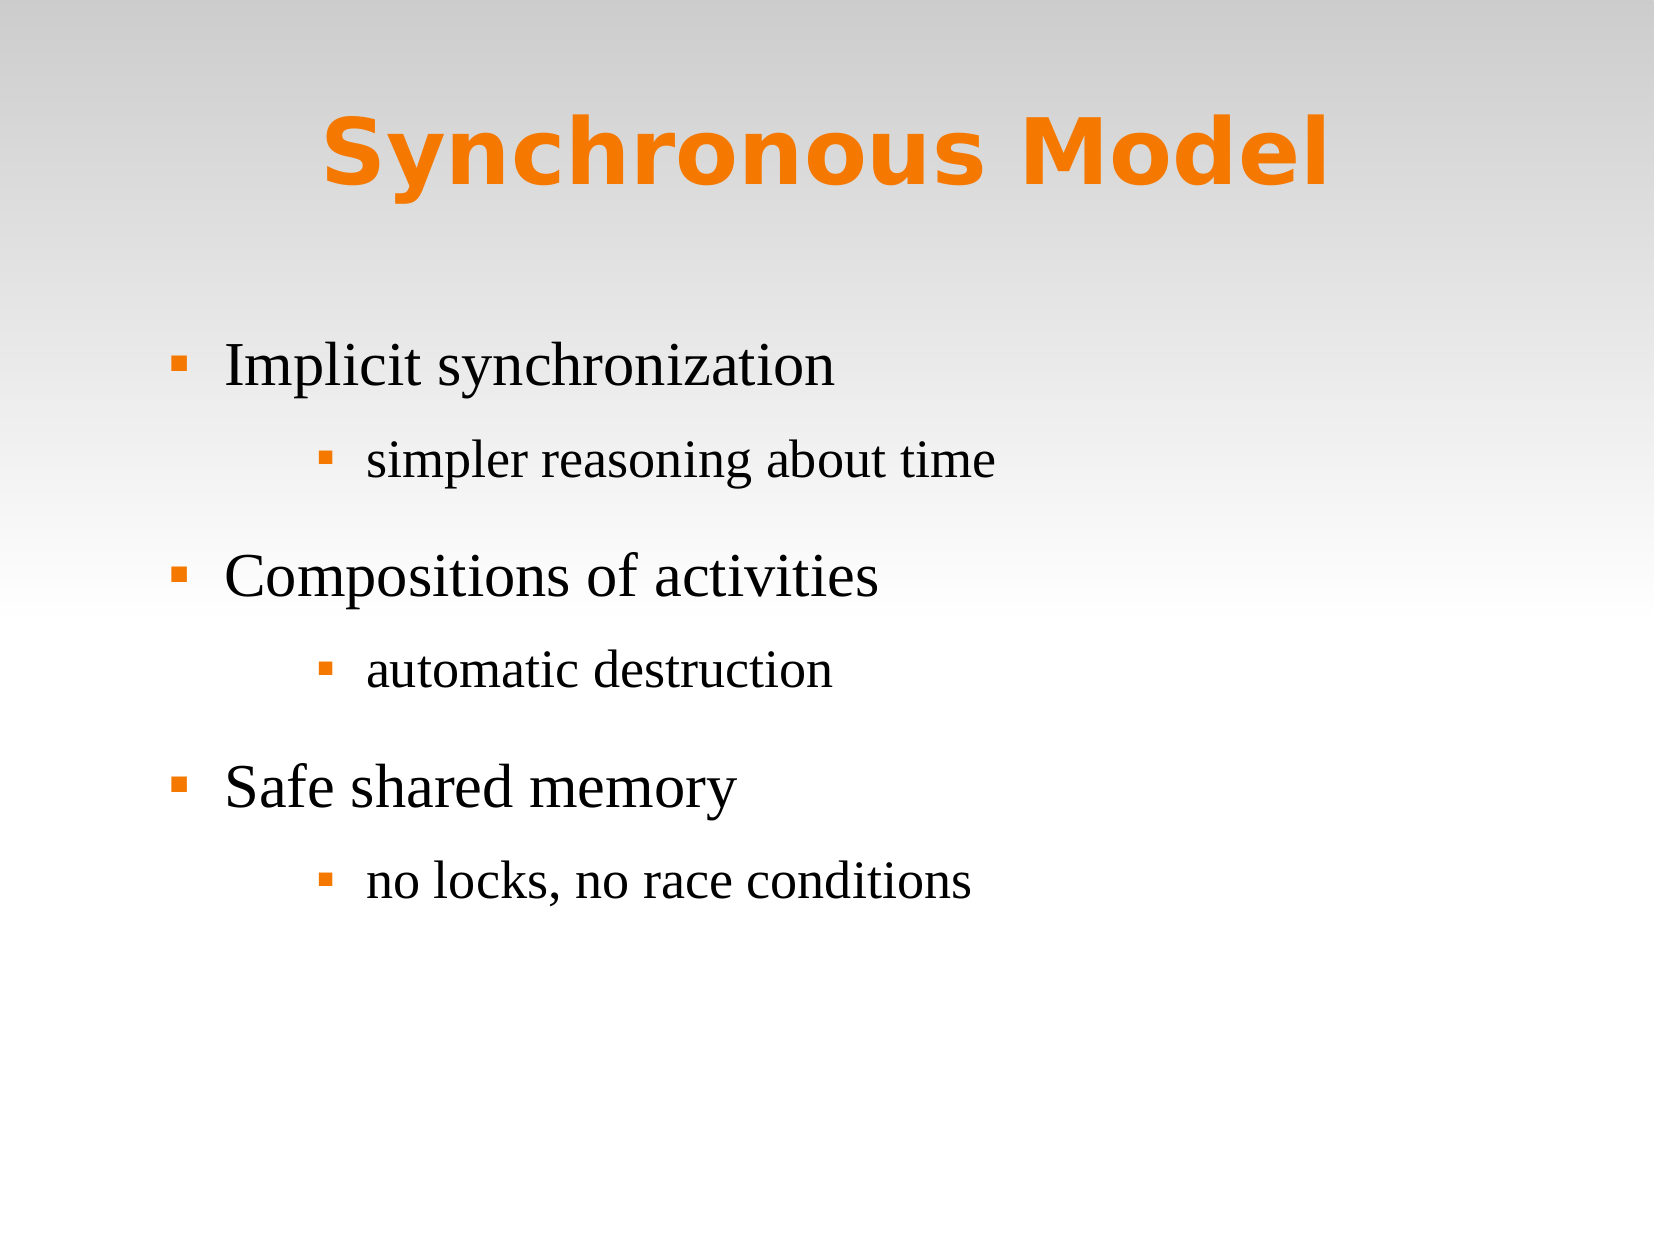

# Synchronous Model
Implicit synchronization
simpler reasoning about time
Compositions of activities
automatic destruction
Safe shared memory
no locks, no race conditions